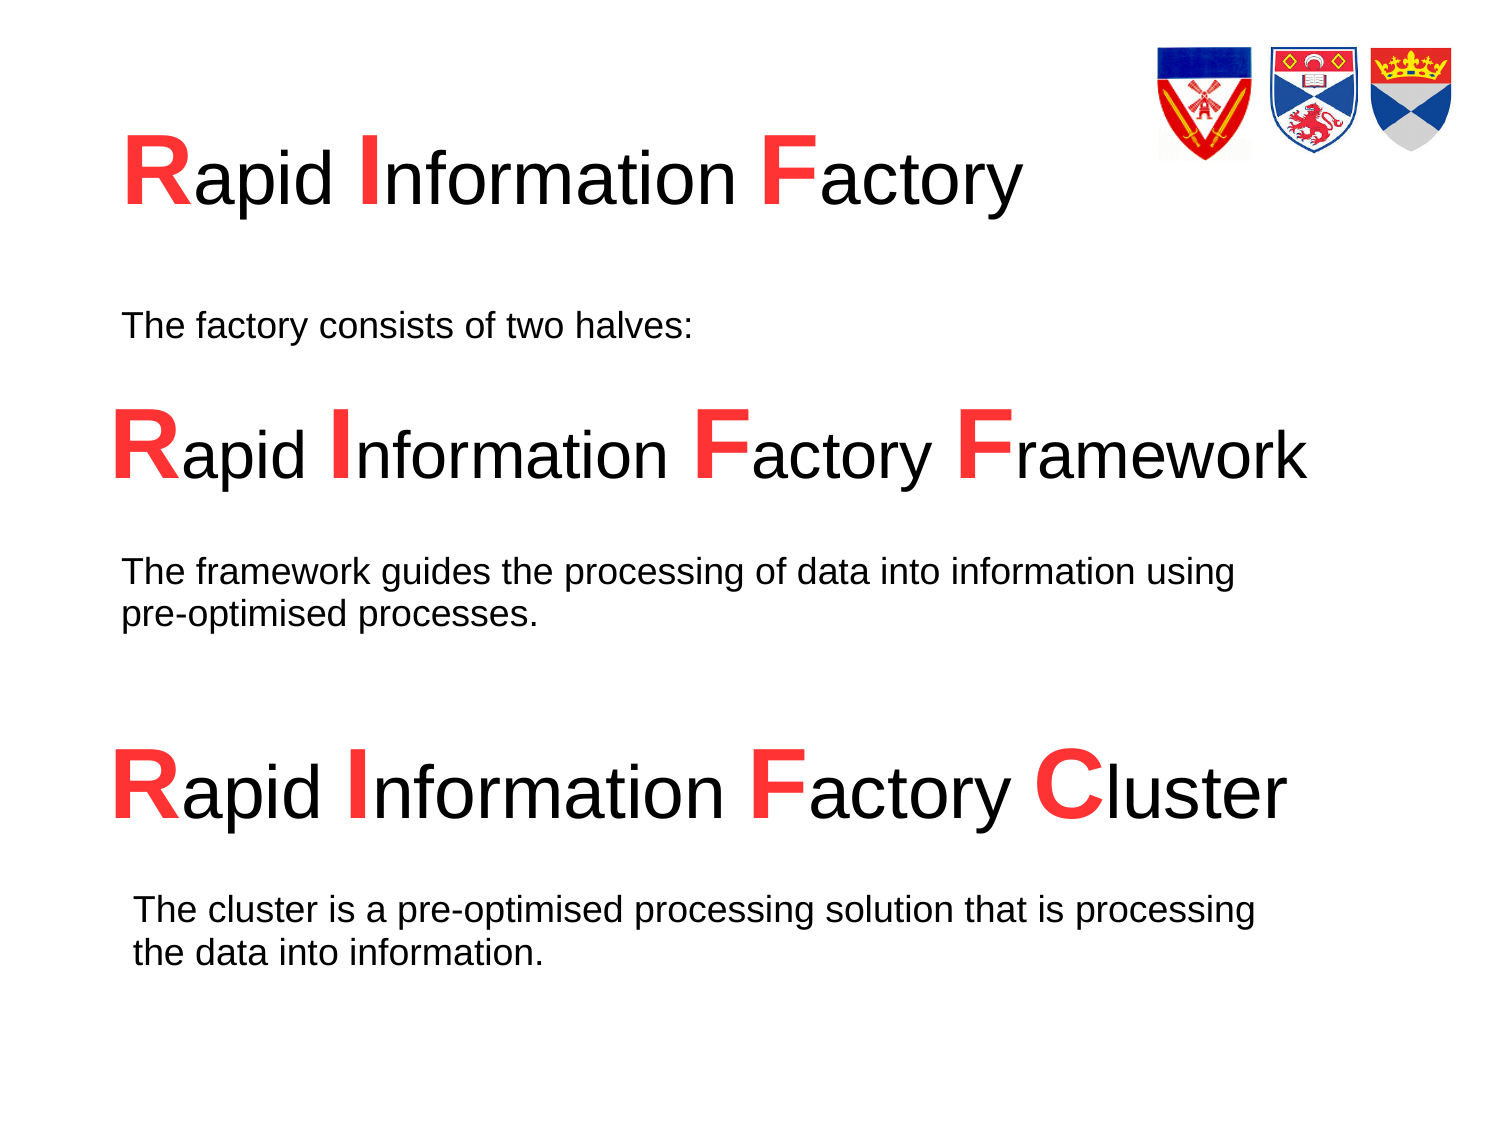

Rapid Information Factory
The factory consists of two halves:
Rapid Information Factory Framework
The framework guides the processing of data into information using pre-optimised processes.
Rapid Information Factory Cluster
The cluster is a pre-optimised processing solution that is processing the data into information.